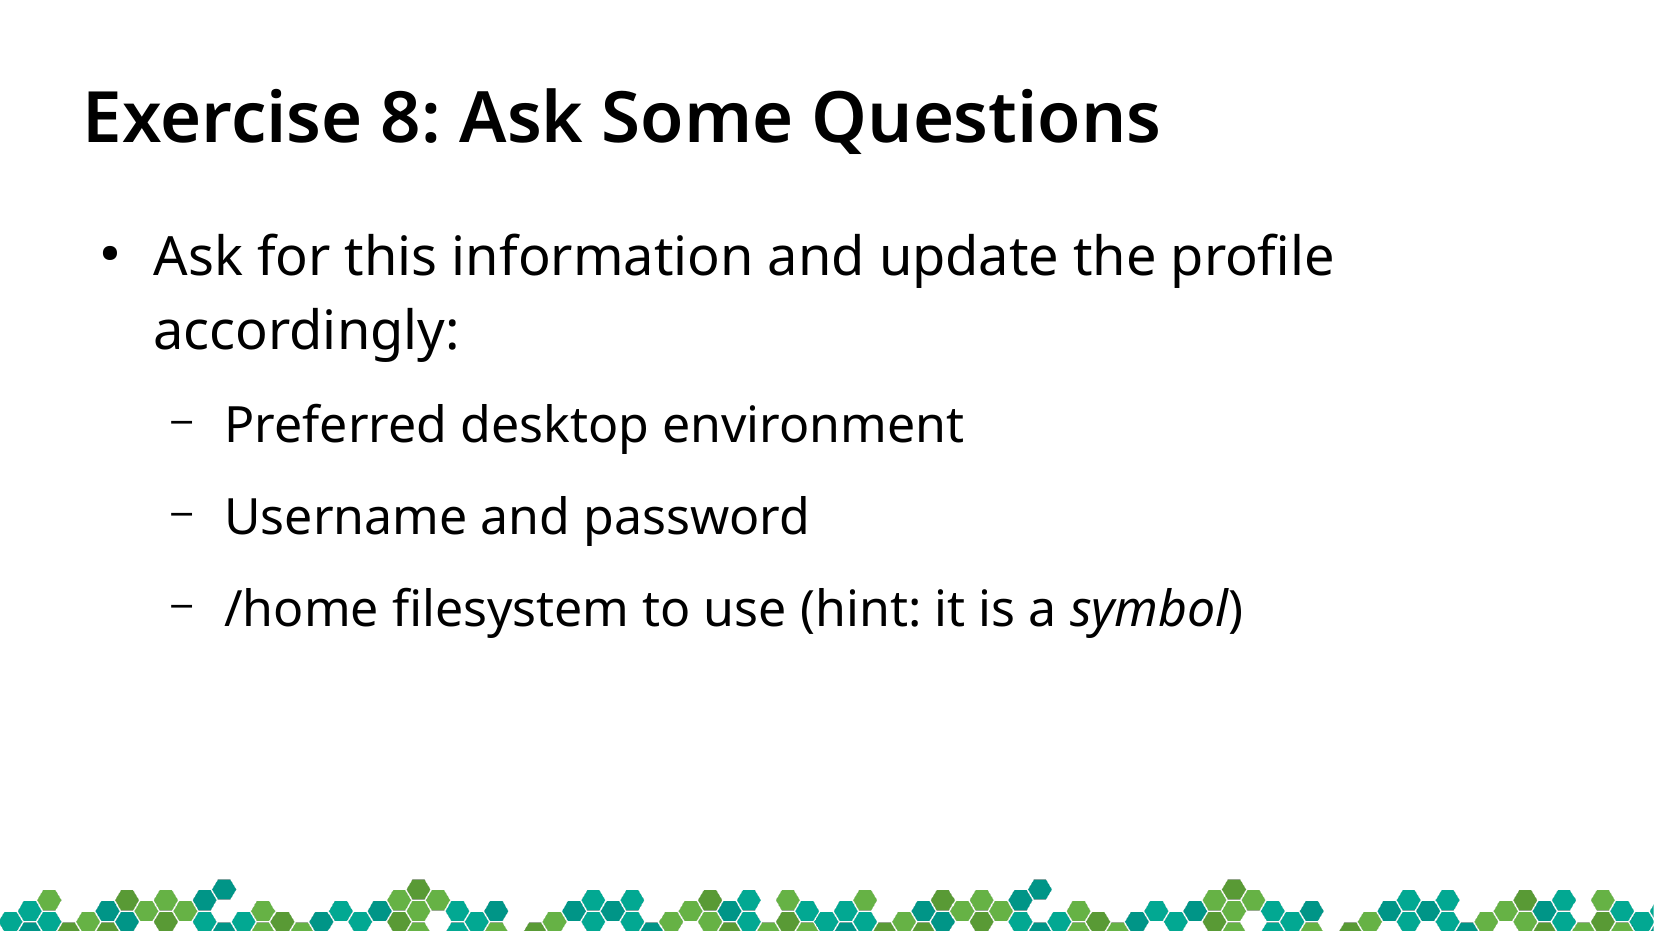

# Exercise 8: Ask Some Questions
Ask for this information and update the profile accordingly:
Preferred desktop environment
Username and password
/home filesystem to use (hint: it is a symbol)